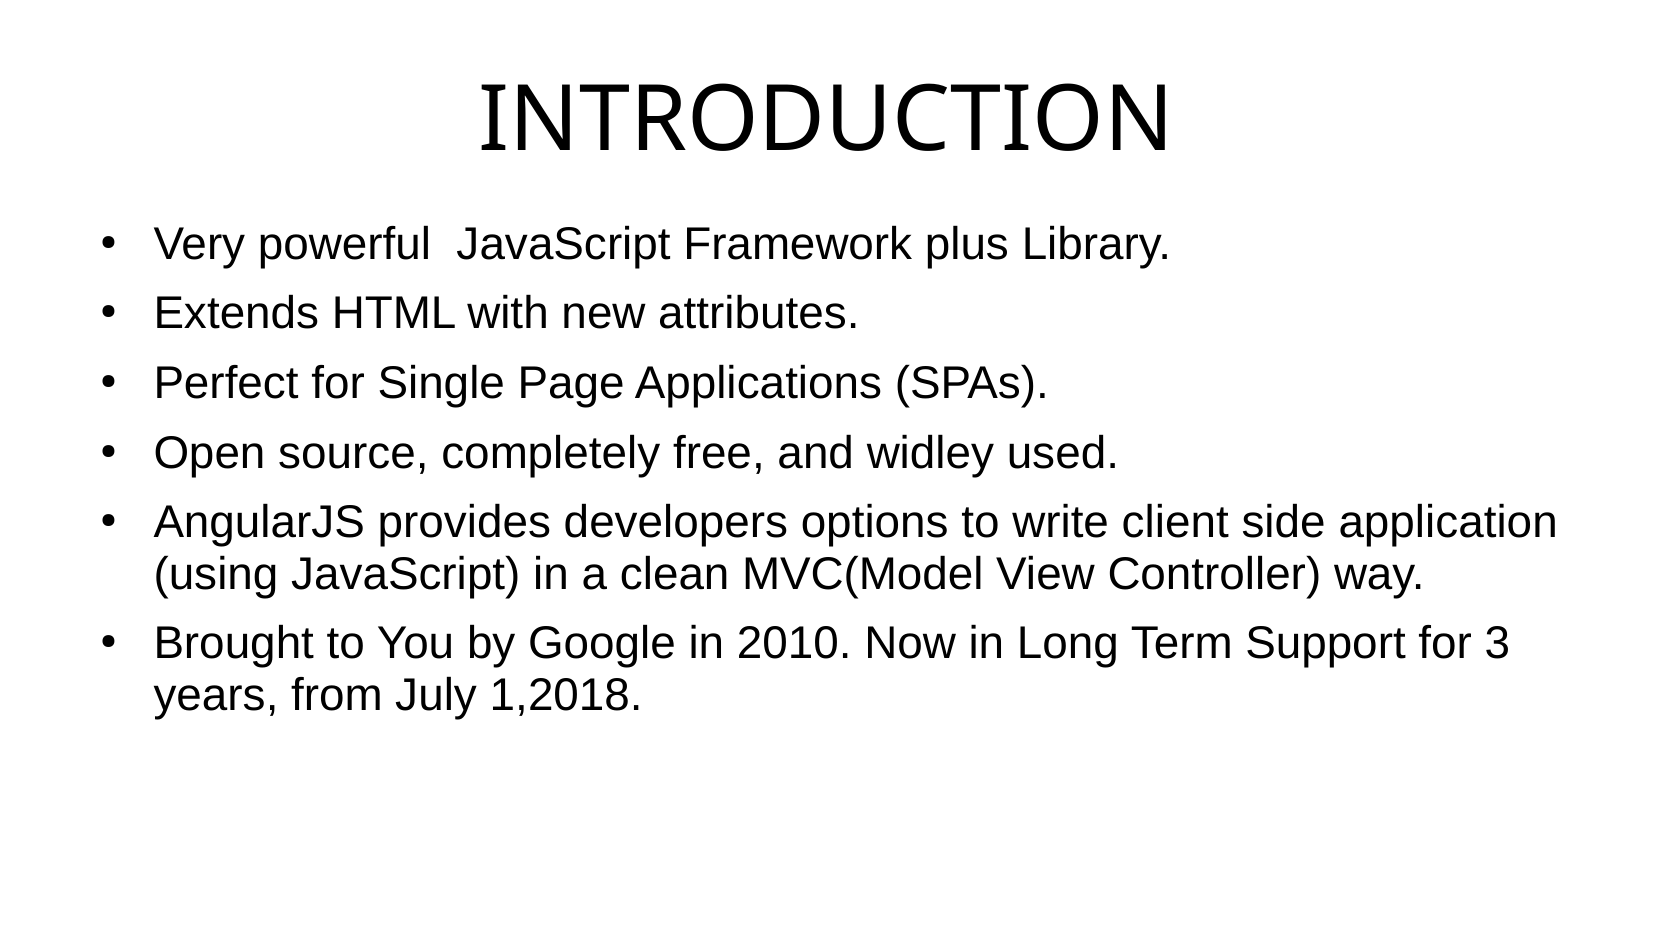

# INTRODUCTION
Very powerful JavaScript Framework plus Library.
Extends HTML with new attributes.
Perfect for Single Page Applications (SPAs).
Open source, completely free, and widley used.
AngularJS provides developers options to write client side application (using JavaScript) in a clean MVC(Model View Controller) way.
Brought to You by Google in 2010. Now in Long Term Support for 3 years, from July 1,2018.